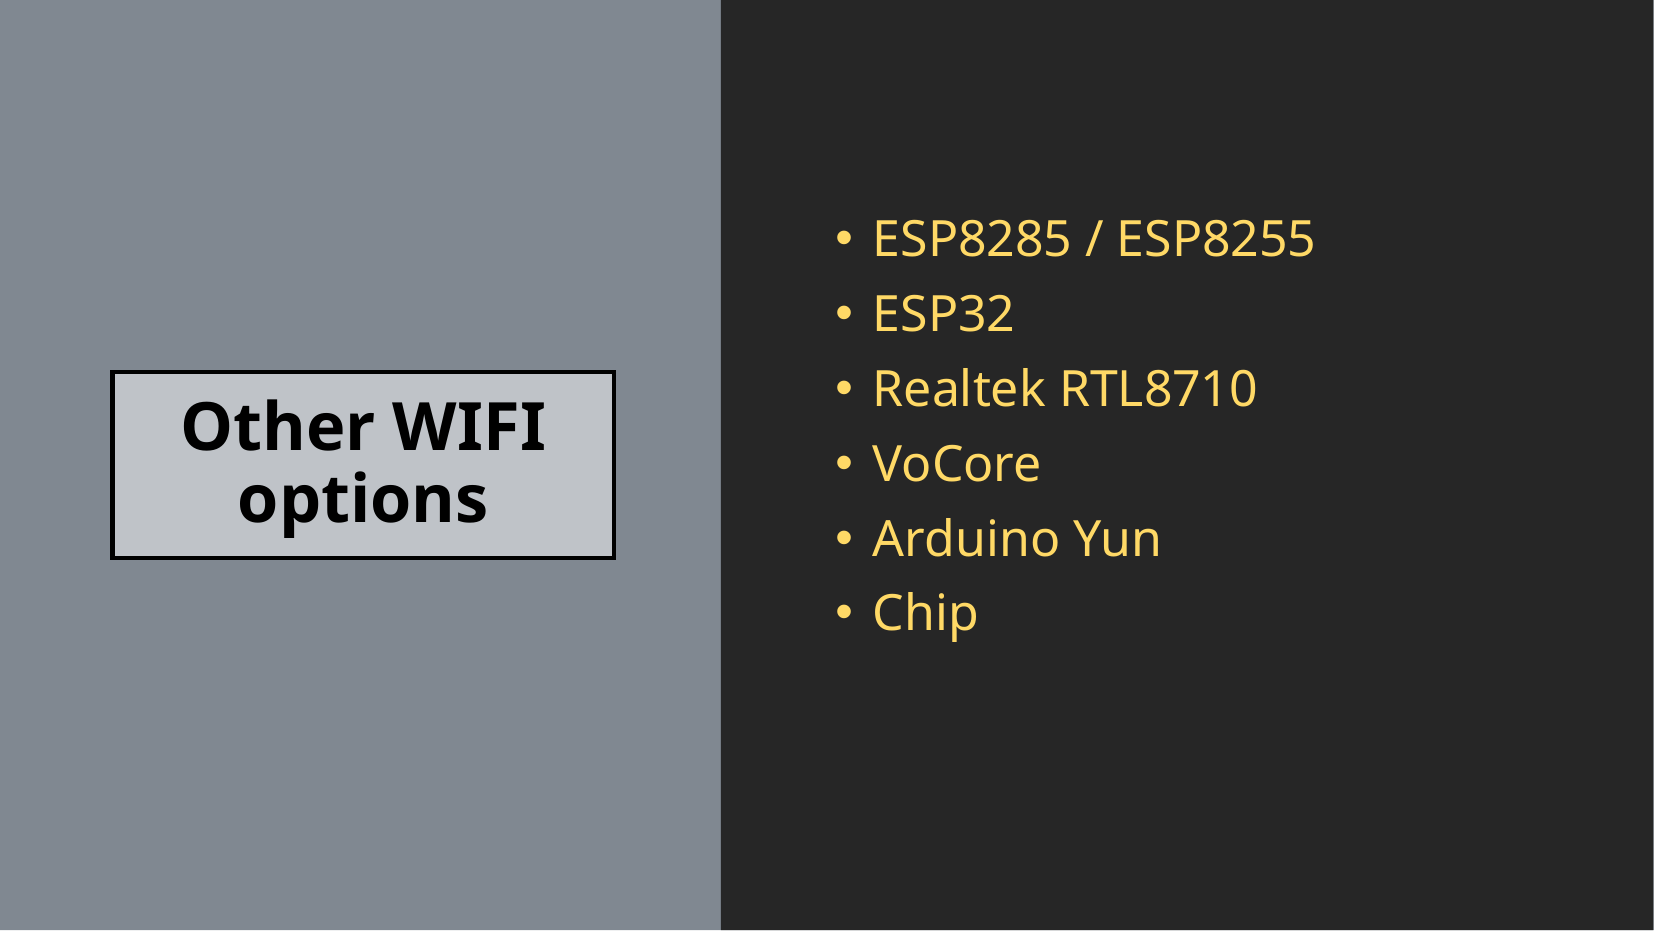

ESP8285 / ESP8255
ESP32
Realtek RTL8710
VoCore
Arduino Yun
Chip
# Other WIFI options